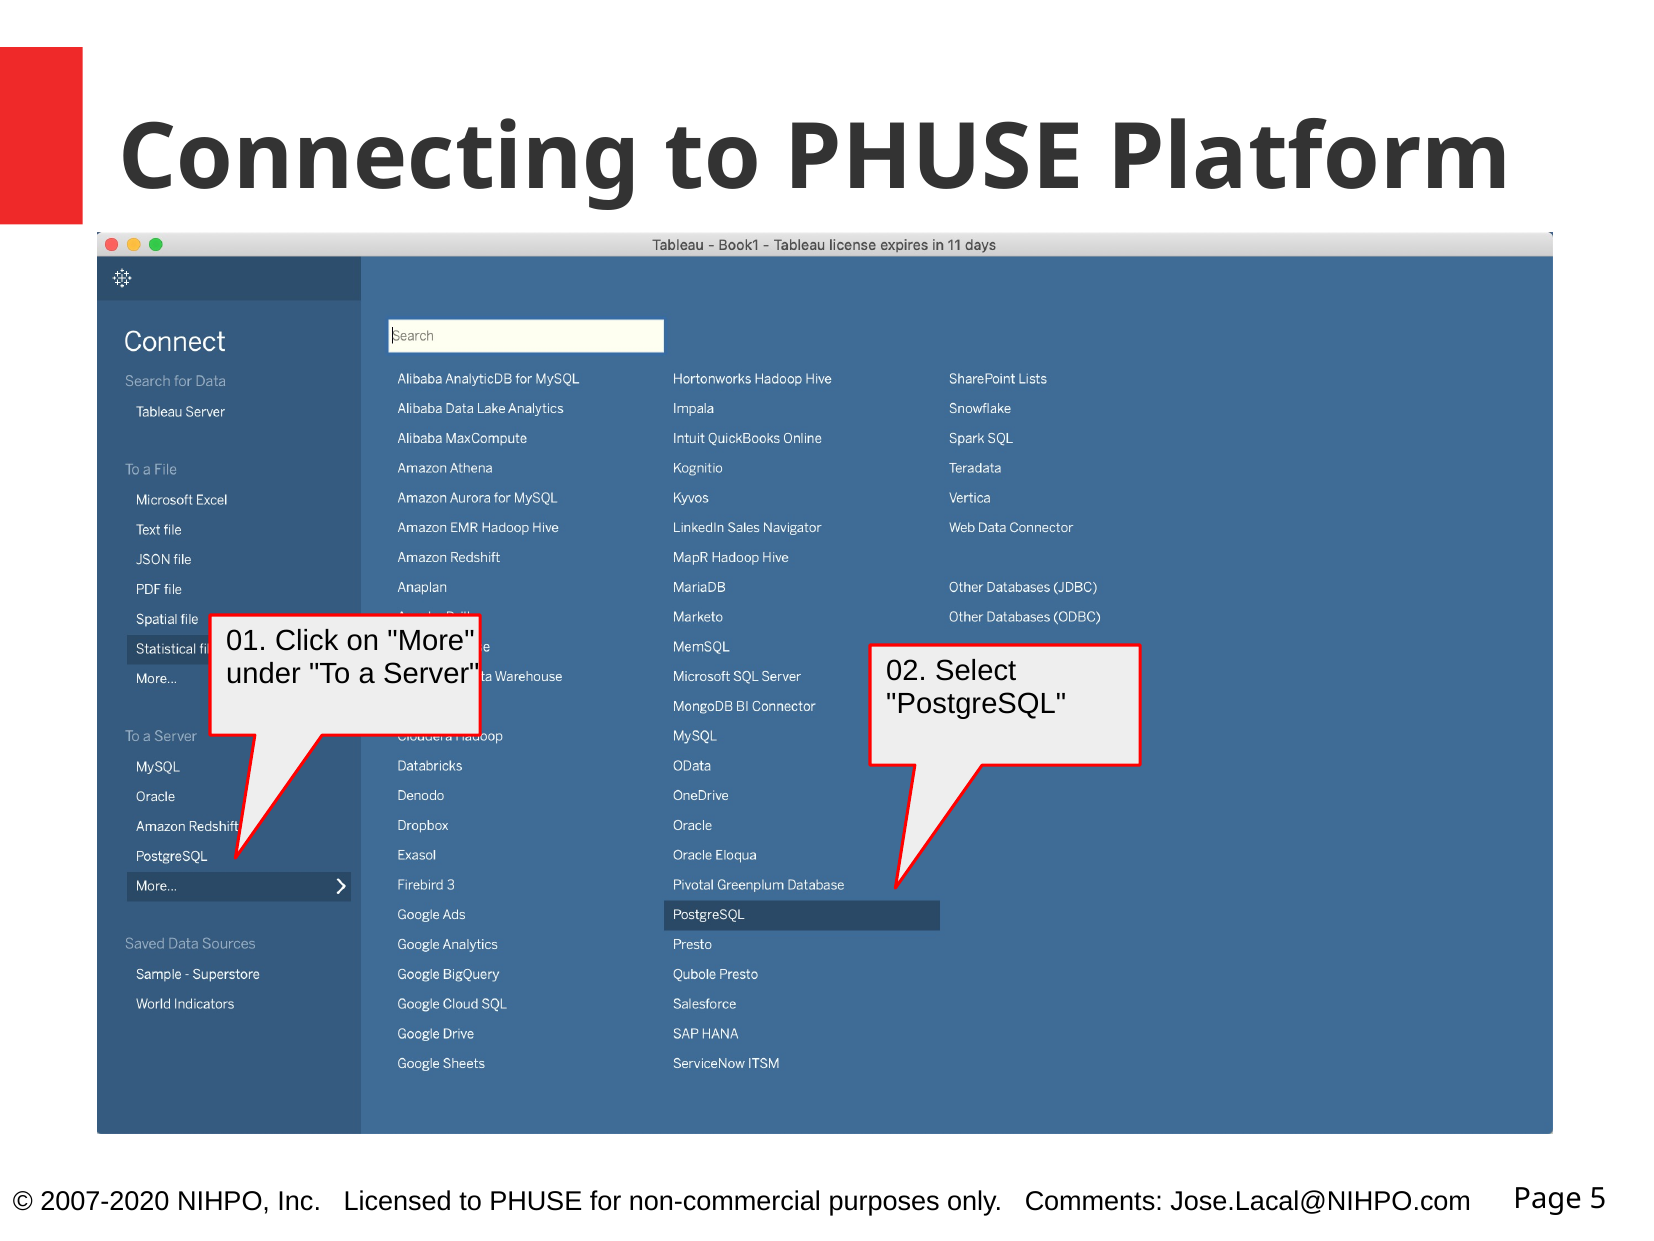

# Connecting to PHUSE Platform
01. Click on "More"
under "To a Server"
02. Select
"PostgreSQL"
5
© 2007-2020 NIHPO, Inc. Licensed to PHUSE for non-commercial purposes only. Comments: Jose.Lacal@NIHPO.com